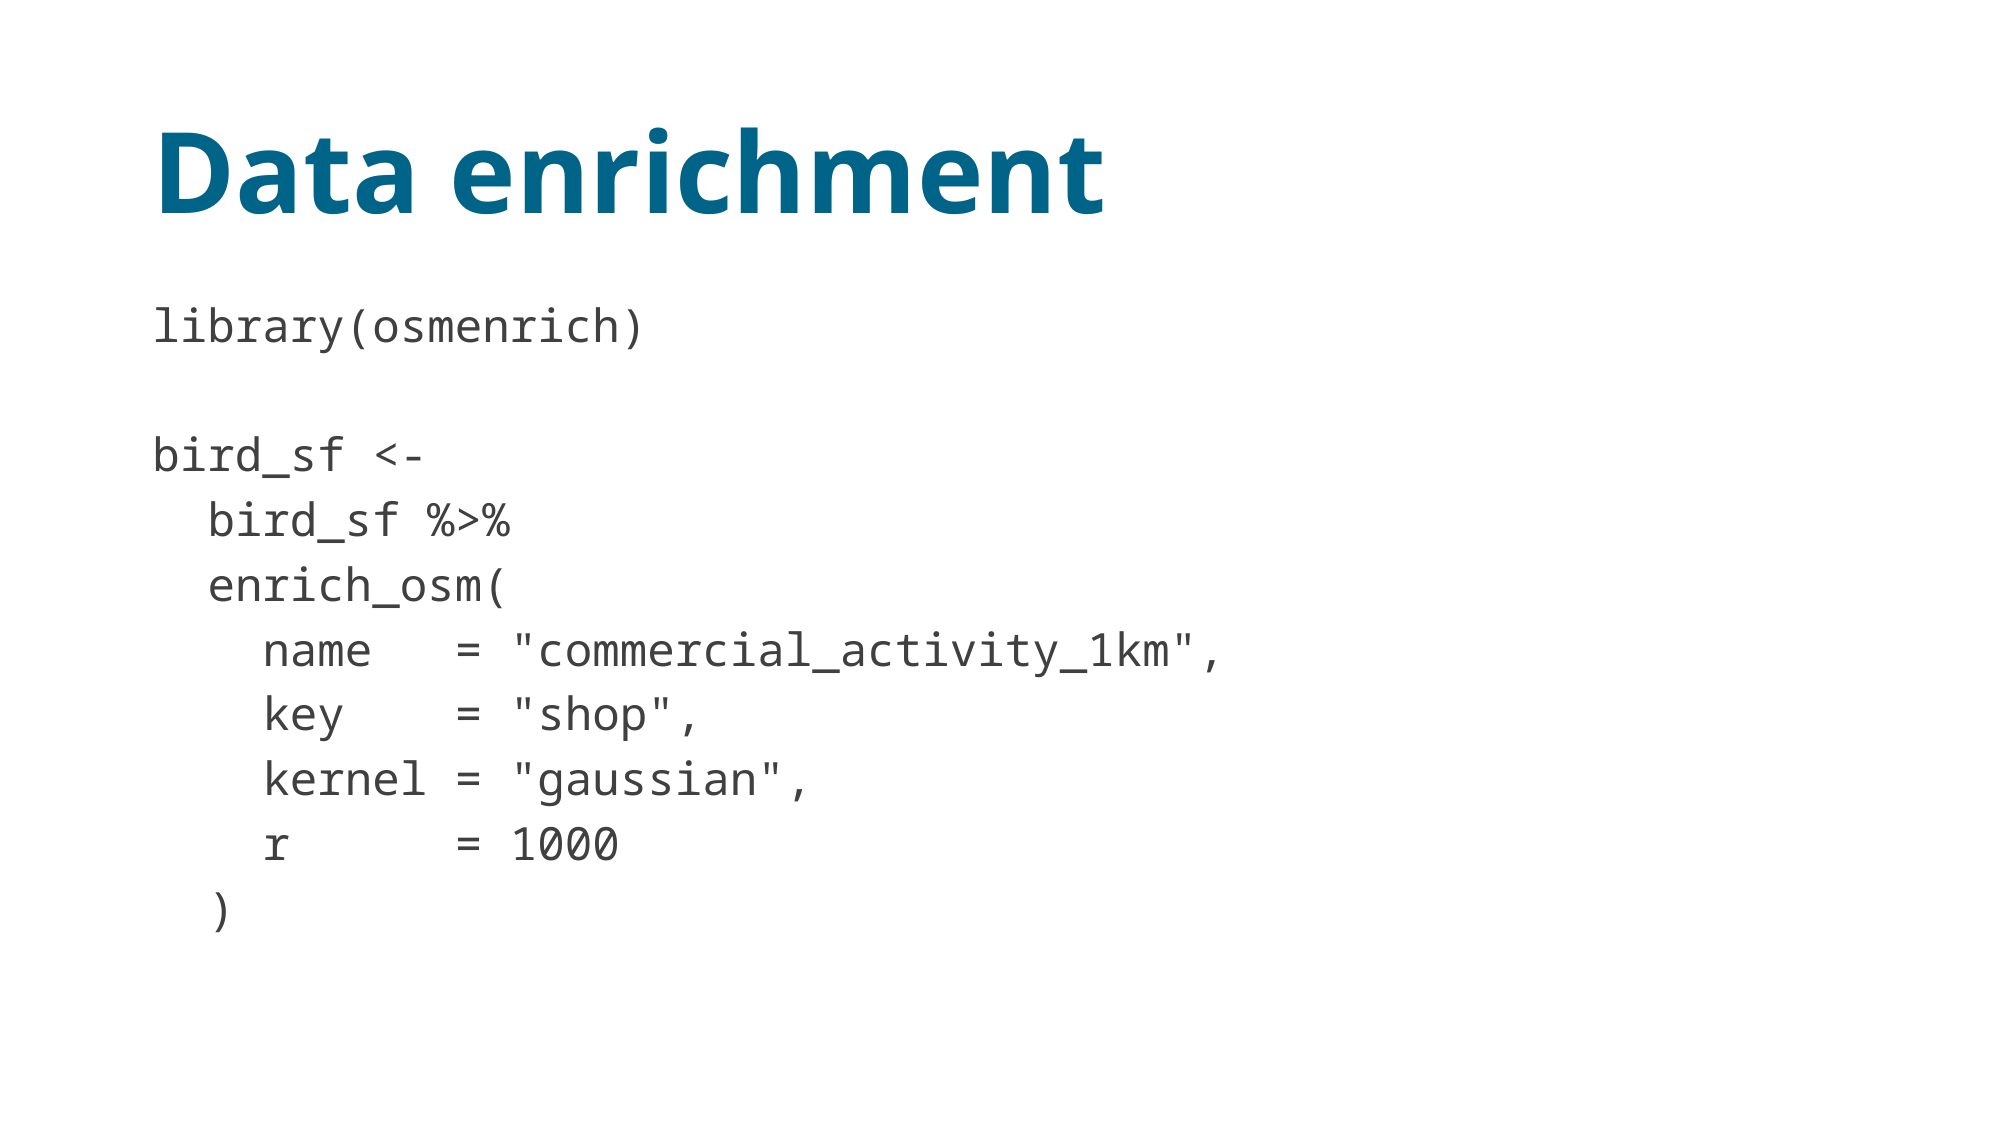

# Data enrichment
library(osmenrich)
bird_sf <-
 bird_sf %>%
 enrich_osm(
 name = "commercial_activity_1km",
 key = "shop",
 kernel = "gaussian",
 r = 1000
 )